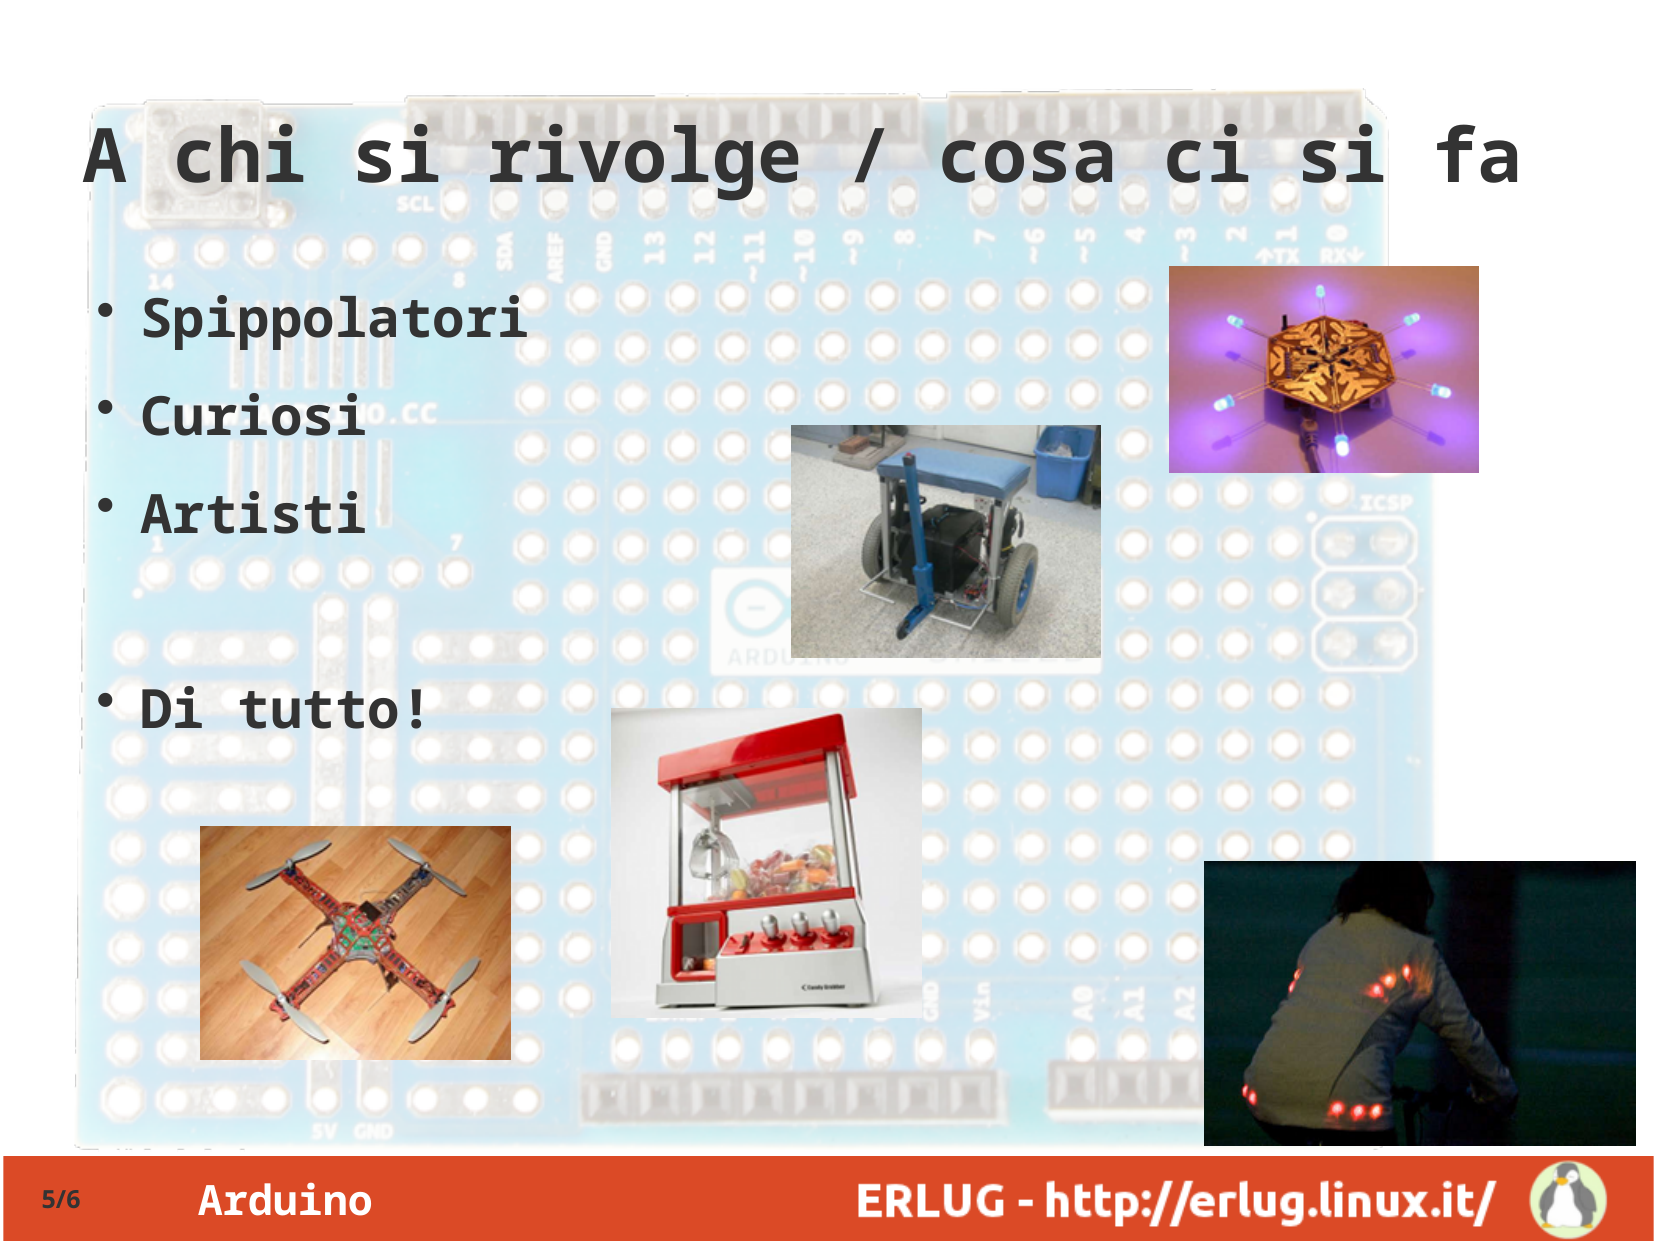

# A chi si rivolge / cosa ci si fa
Spippolatori
Curiosi
Artisti
Di tutto!